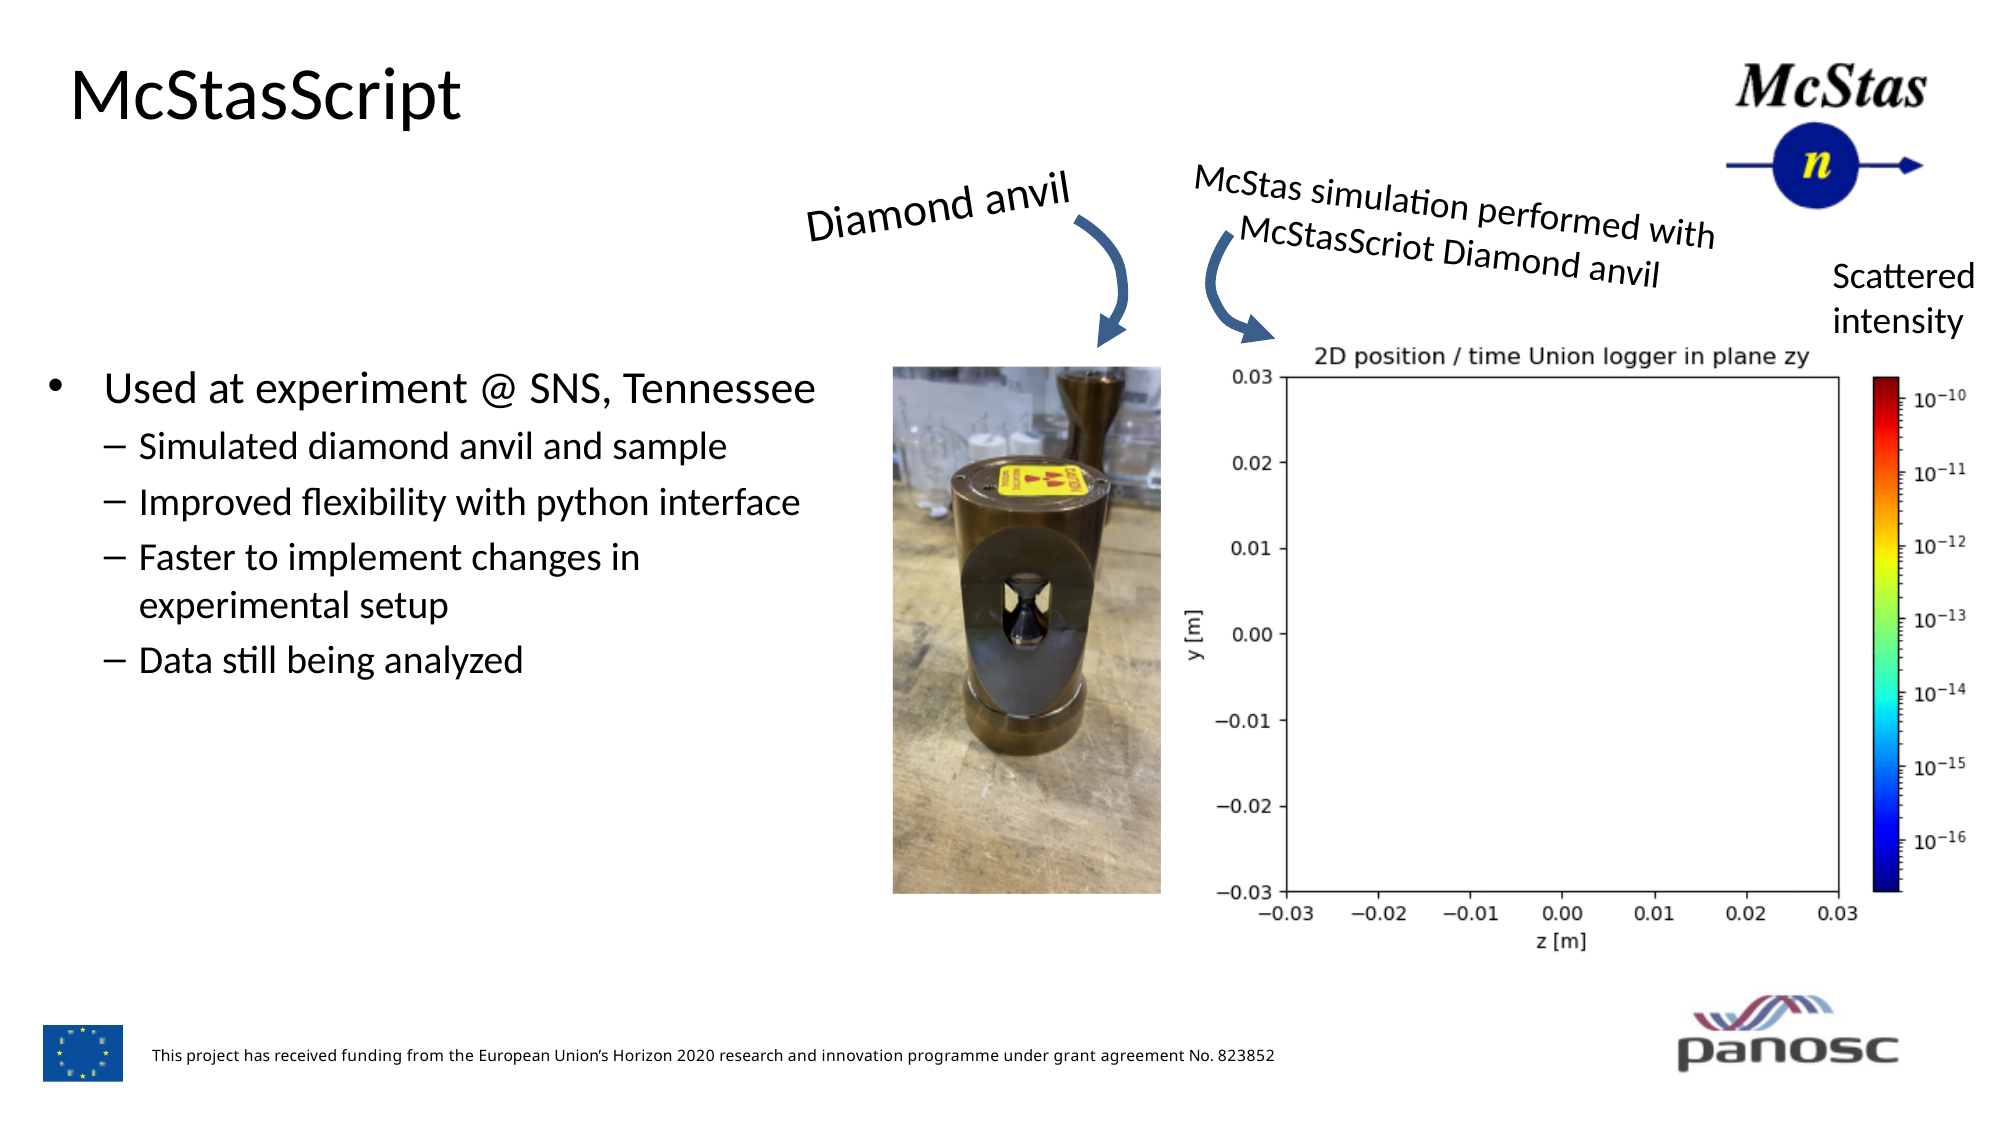

McStasScript
Diamond anvil
McStas simulation performed with McStasScriot Diamond anvil
Scattered intensity
Used at experiment @ SNS, Tennessee
Simulated diamond anvil and sample
Improved flexibility with python interface
Faster to implement changes in experimental setup
Data still being analyzed